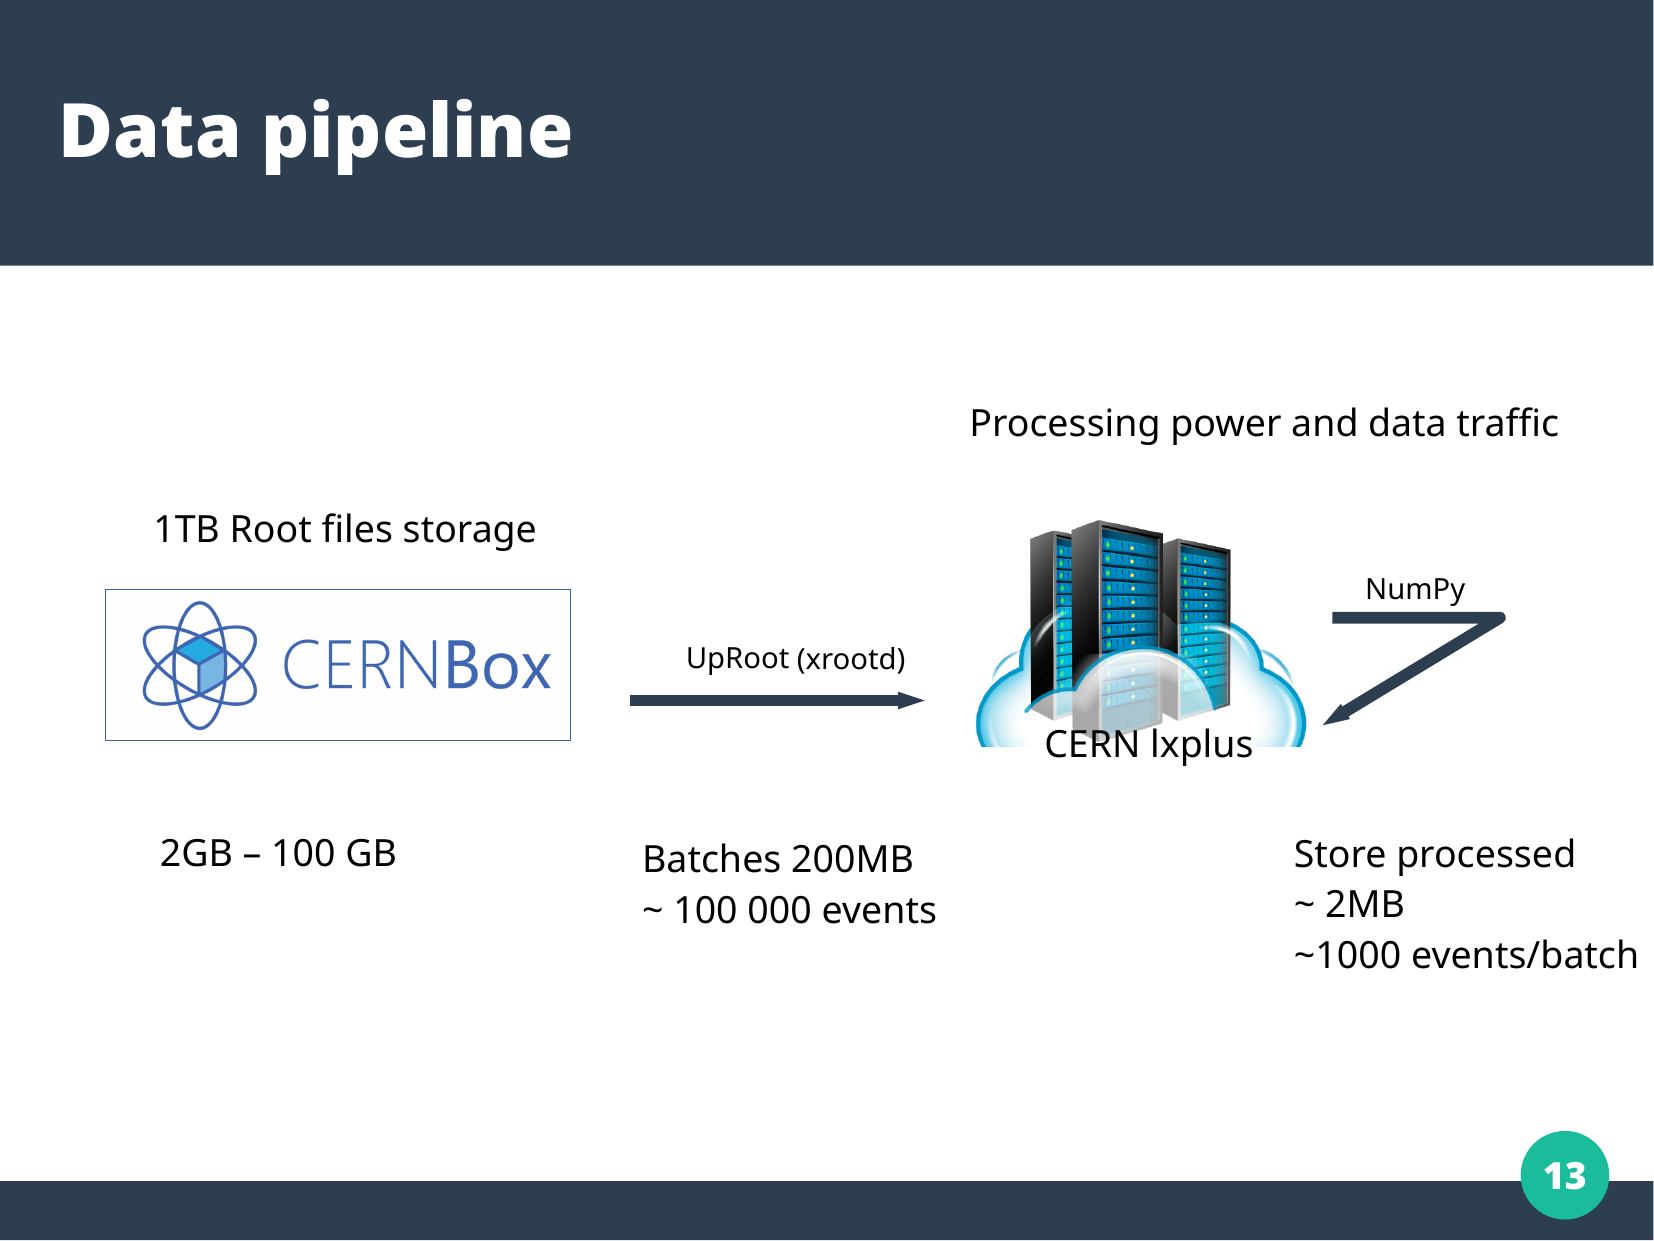

# Data pipeline
Processing power and data traffic
1TB Root files storage
NumPy
UpRoot (xrootd)
CERN lxplus
2GB – 100 GB
Store processed
~ 2MB
~1000 events/batch
Batches 200MB
~ 100 000 events
13